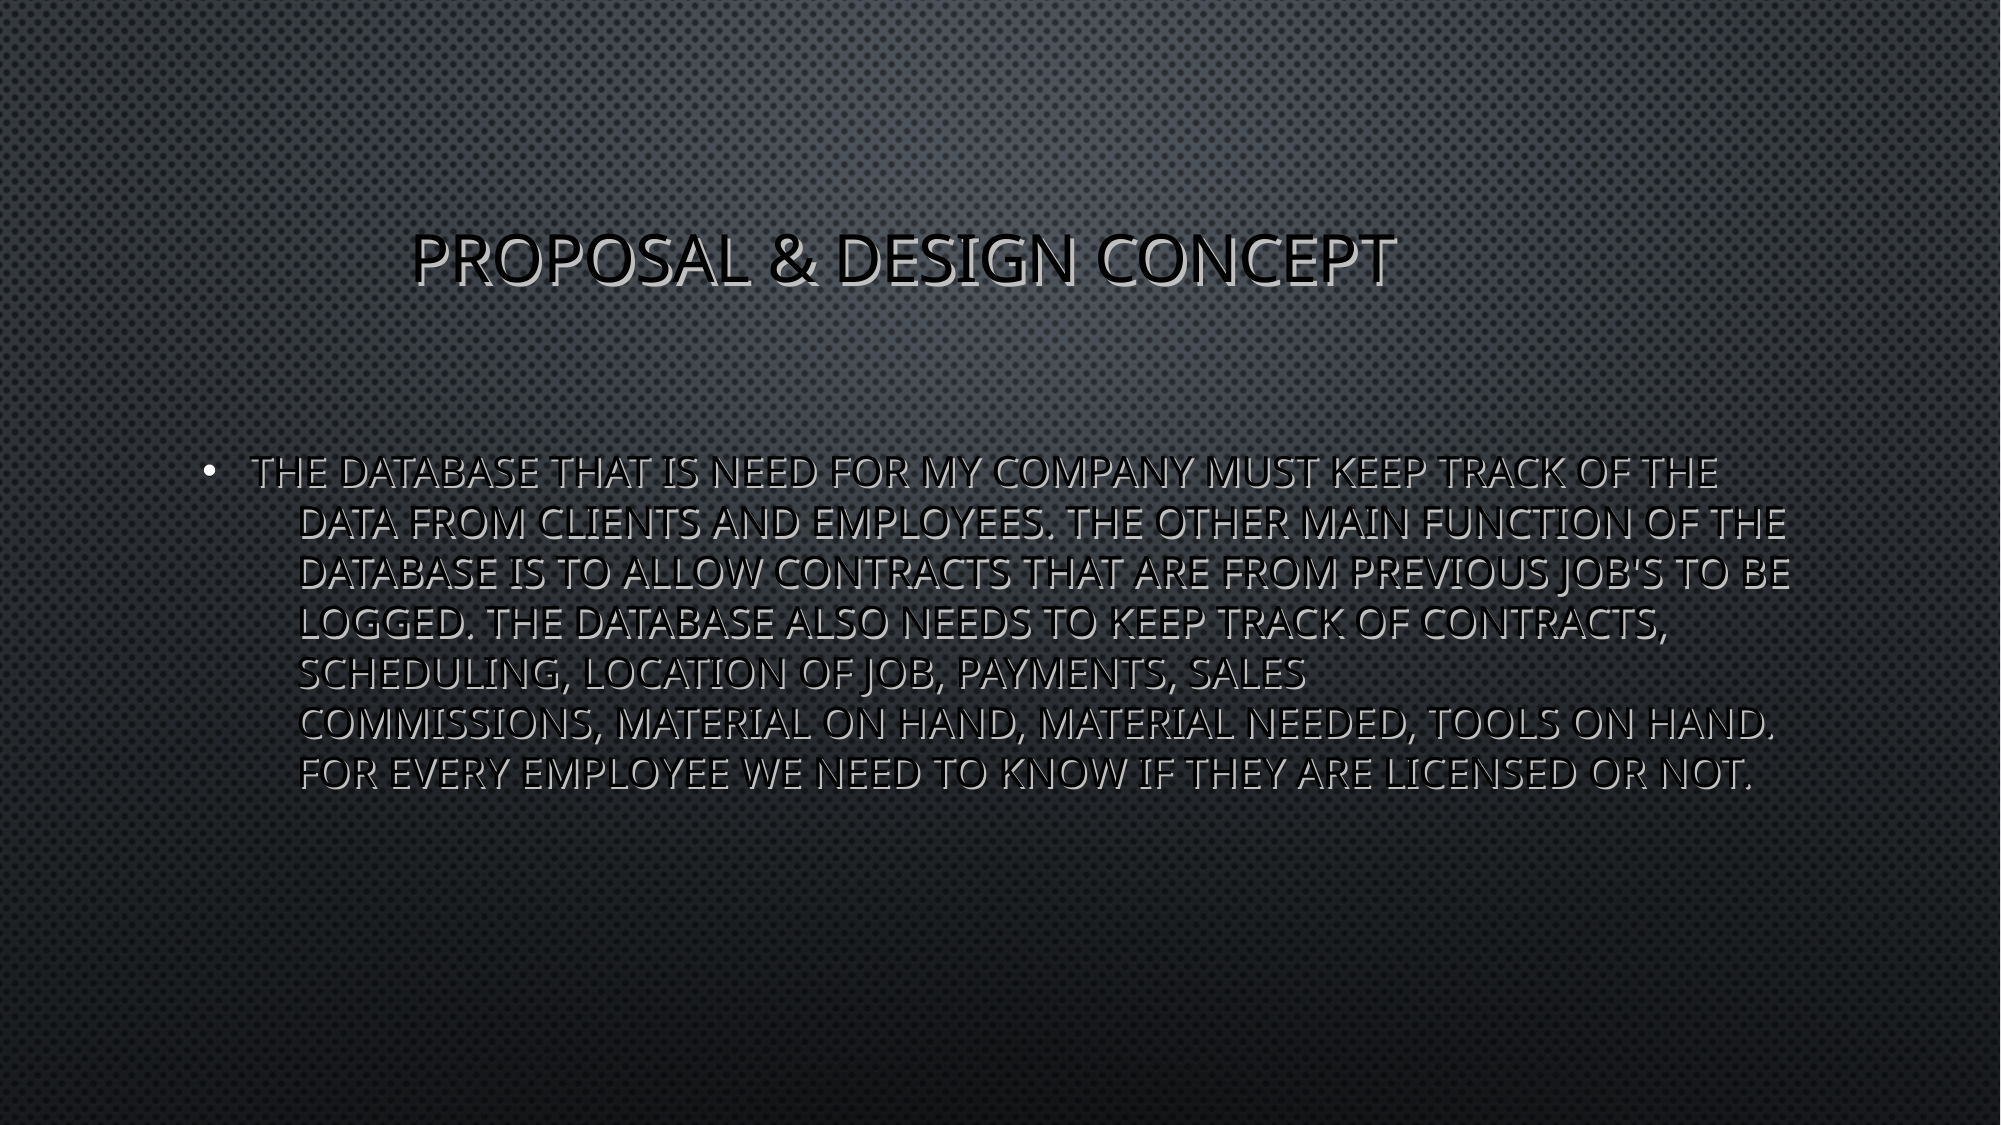

# PRoposal & Design Concept
The database that is need for my company must keep track of the data from clients and employees. The other main function of the database is to allow contracts that are from previous job's to be logged. The database also needs to keep track of Contracts, Scheduling, Location of job, Payments, Sales commissions, Material on hand, Material needed, Tools on hand. For every Employee We need to know if they are licensed or not.